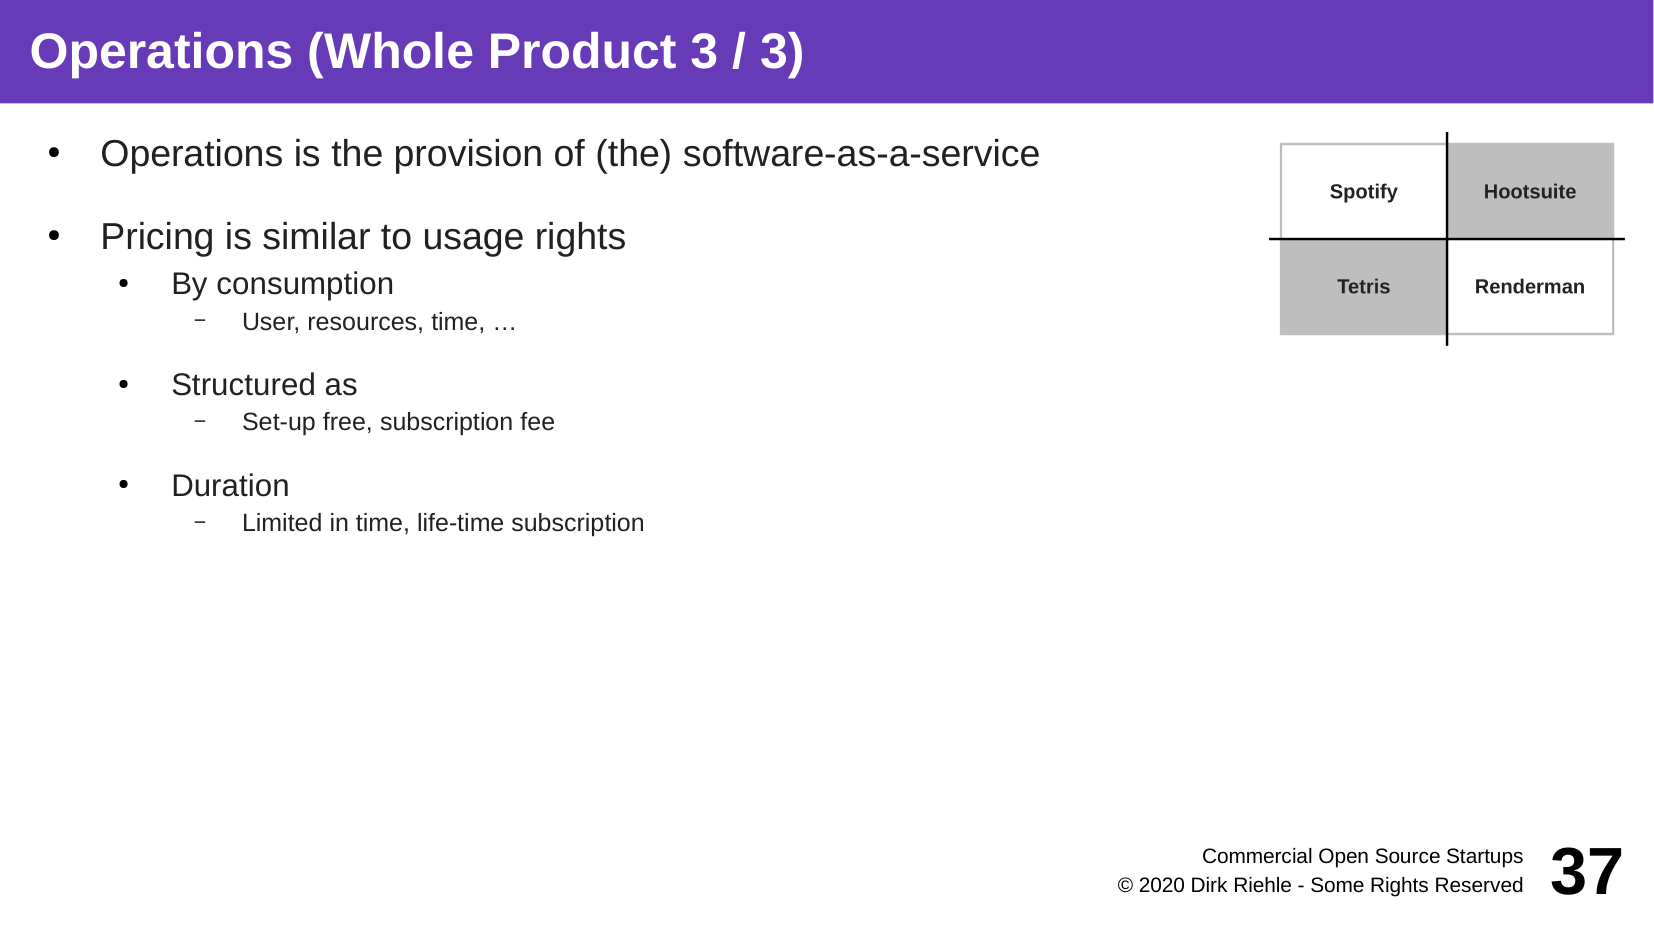

# Operations (Whole Product 3 / 3)
Operations is the provision of (the) software-as-a-service
Pricing is similar to usage rights
By consumption
User, resources, time, …
Structured as
Set-up free, subscription fee
Duration
Limited in time, life-time subscription
Commercial Open Source Startups
37
© 2020 Dirk Riehle - Some Rights Reserved